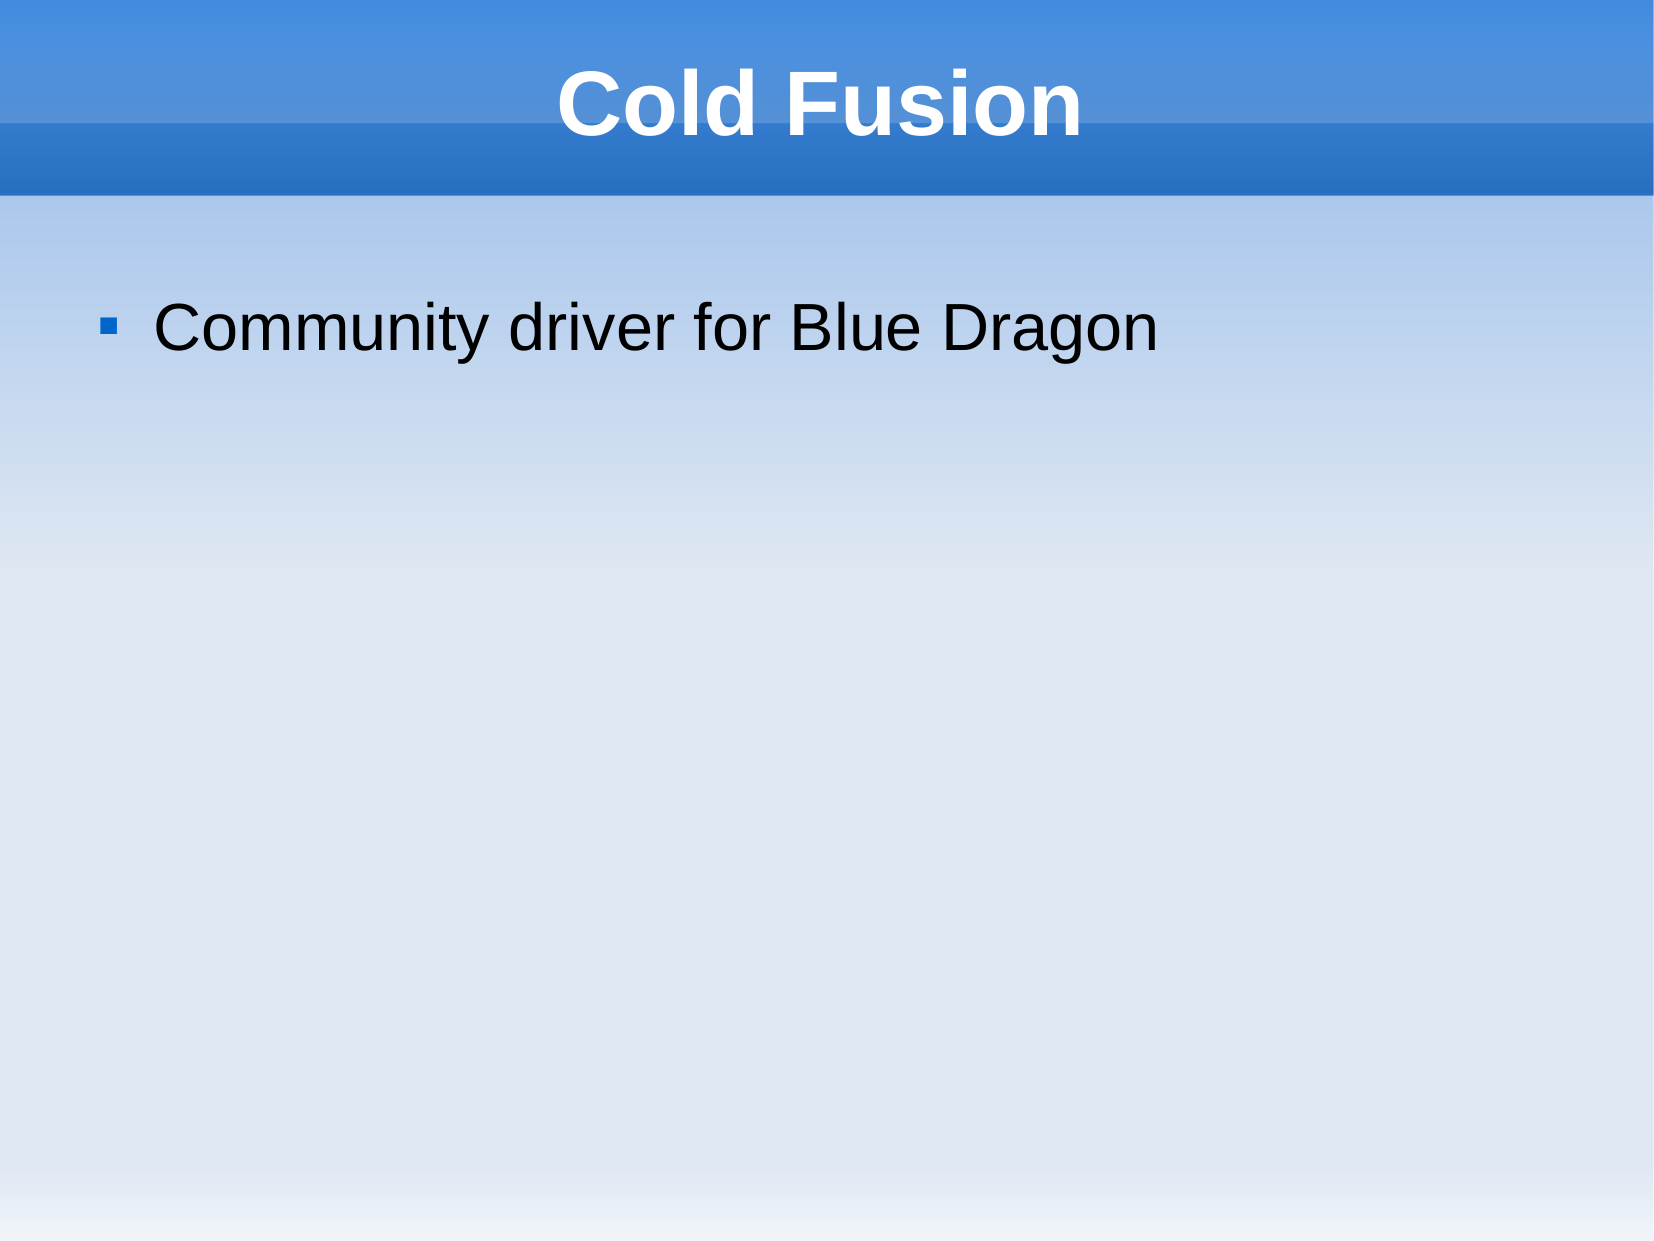

# Cold Fusion
Community driver for Blue Dragon